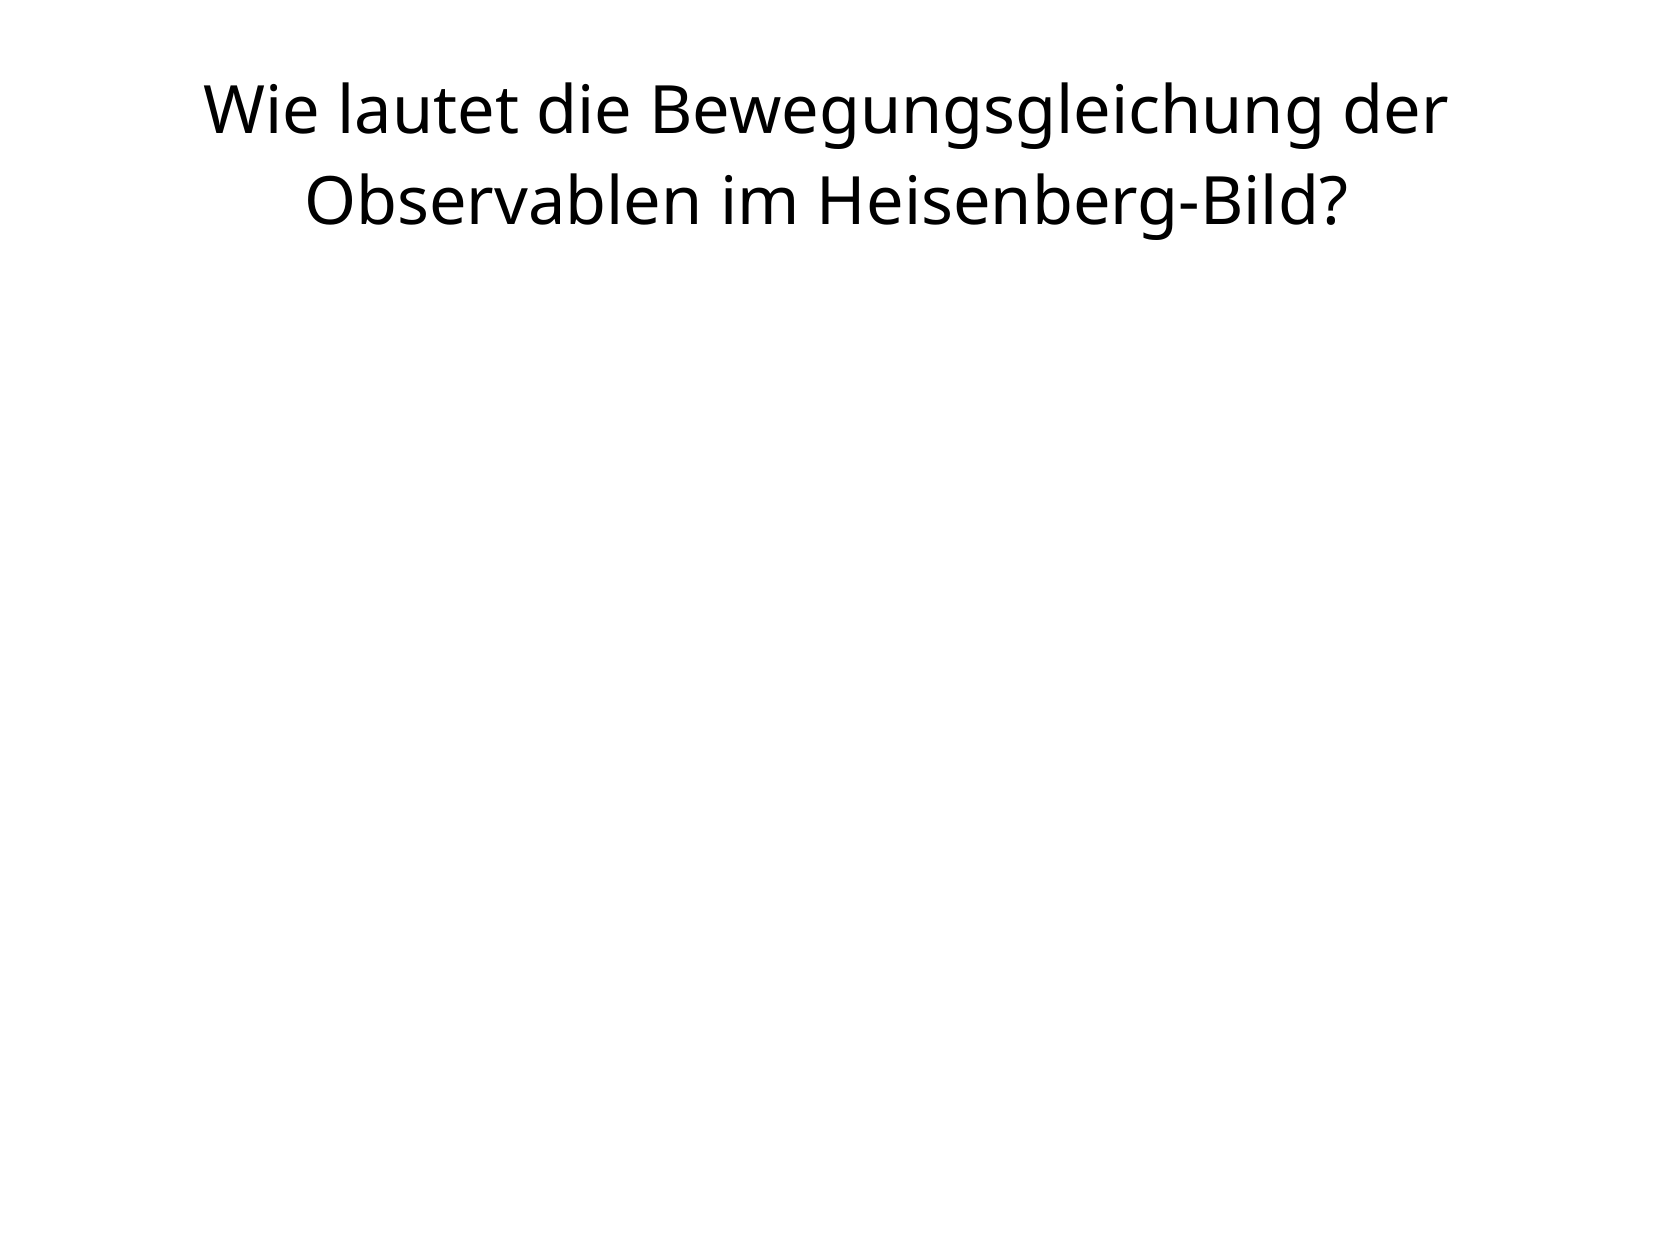

# Wie lautet die Bewegungsgleichung der Observablen im Heisenberg-Bild?